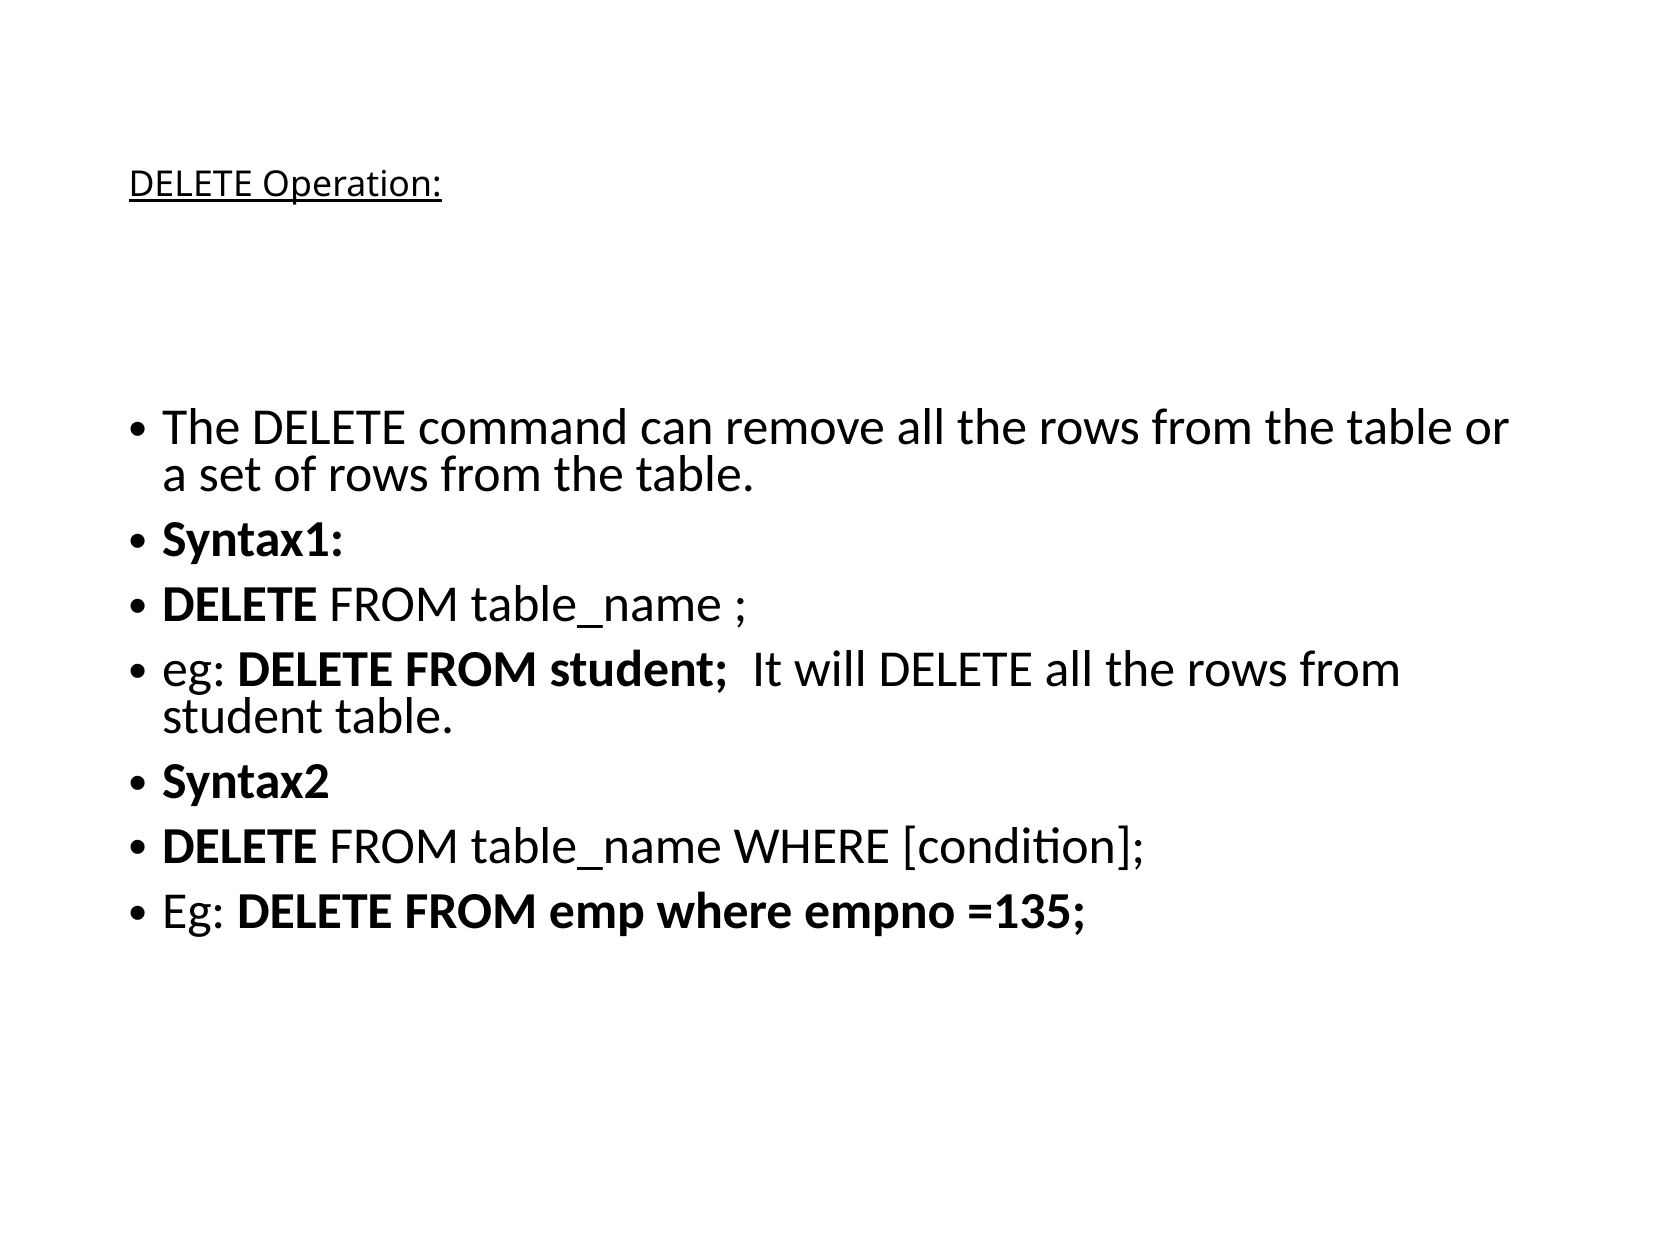

# DELETE Operation:
The DELETE command can remove all the rows from the table or a set of rows from the table.
Syntax1:
DELETE FROM table_name ;
eg: DELETE FROM student;  It will DELETE all the rows from student table.
Syntax2
DELETE FROM table_name WHERE [condition];
Eg: DELETE FROM emp where empno =135;